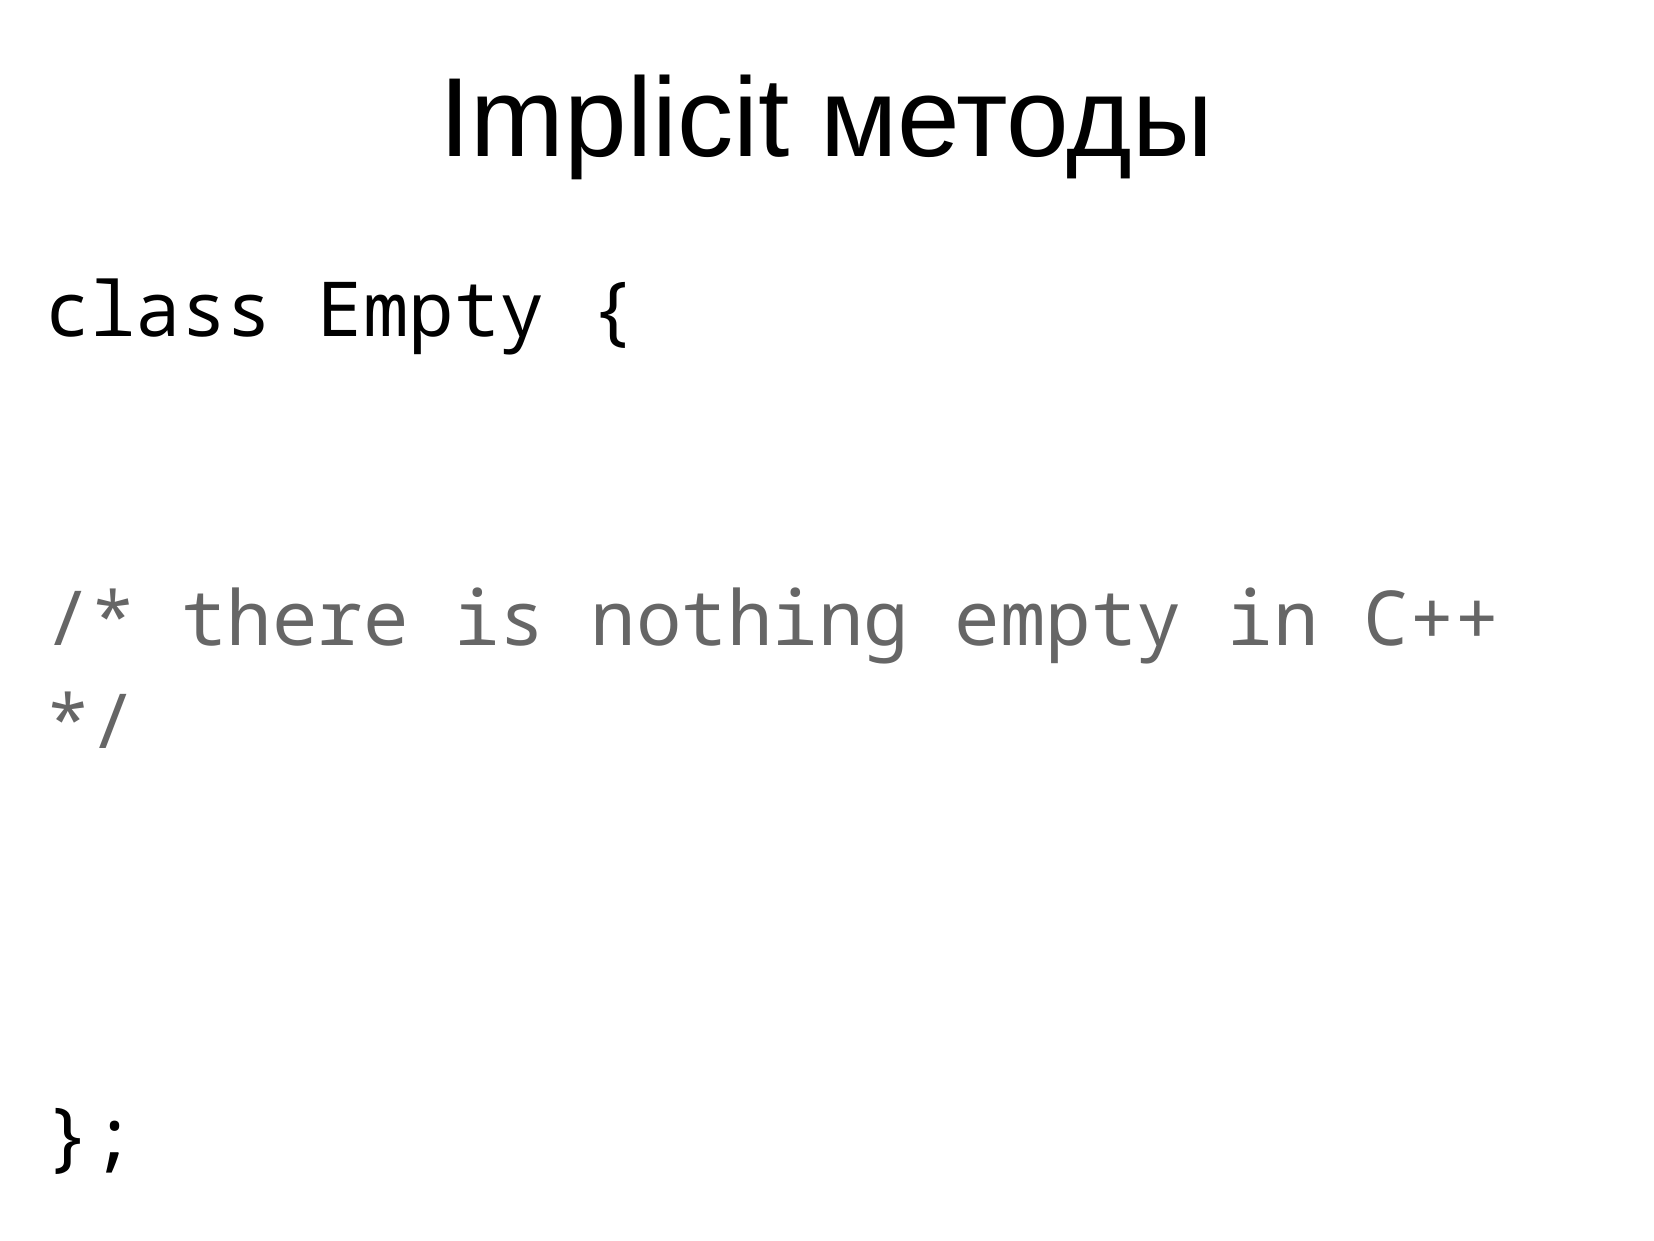

# Implicit методы
class Empty {
/* there is nothing empty in C++ */
};